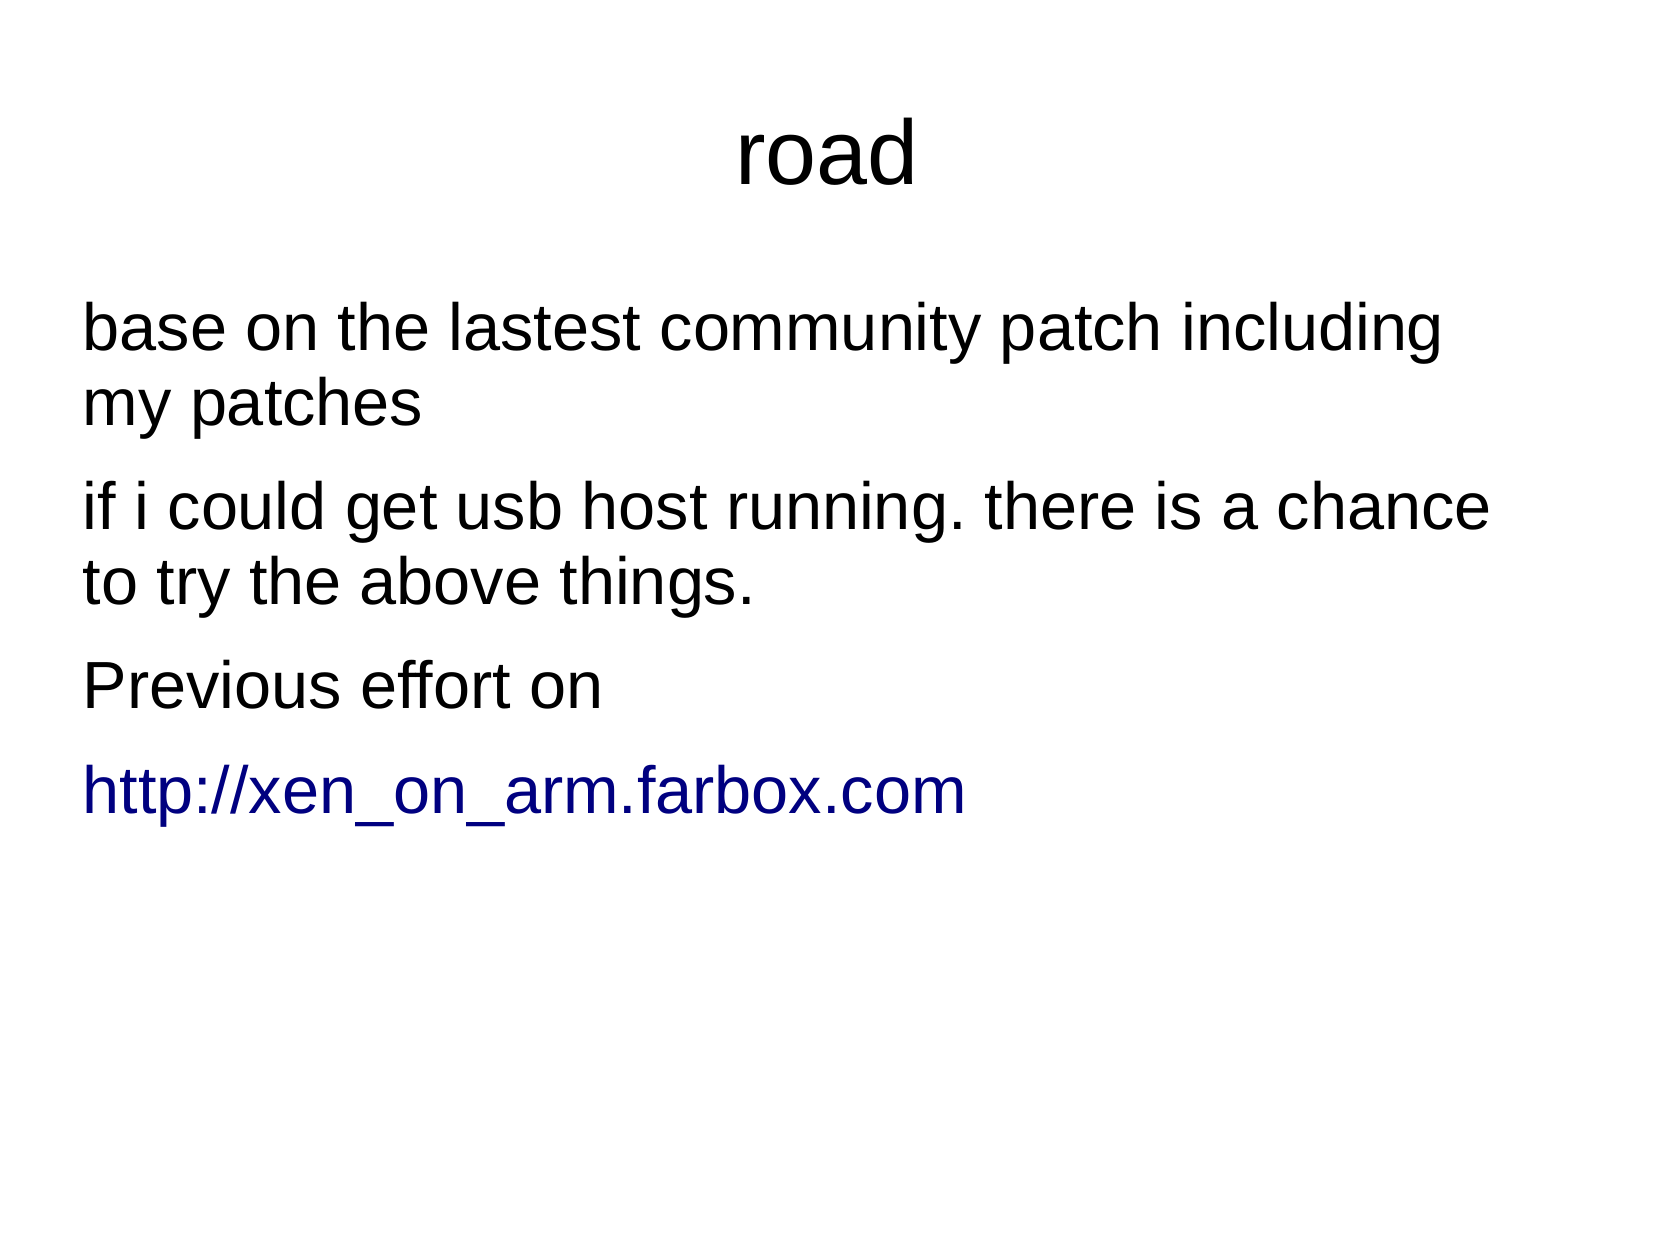

# road
base on the lastest community patch including my patches
if i could get usb host running. there is a chance to try the above things.
Previous effort on
http://xen_on_arm.farbox.com